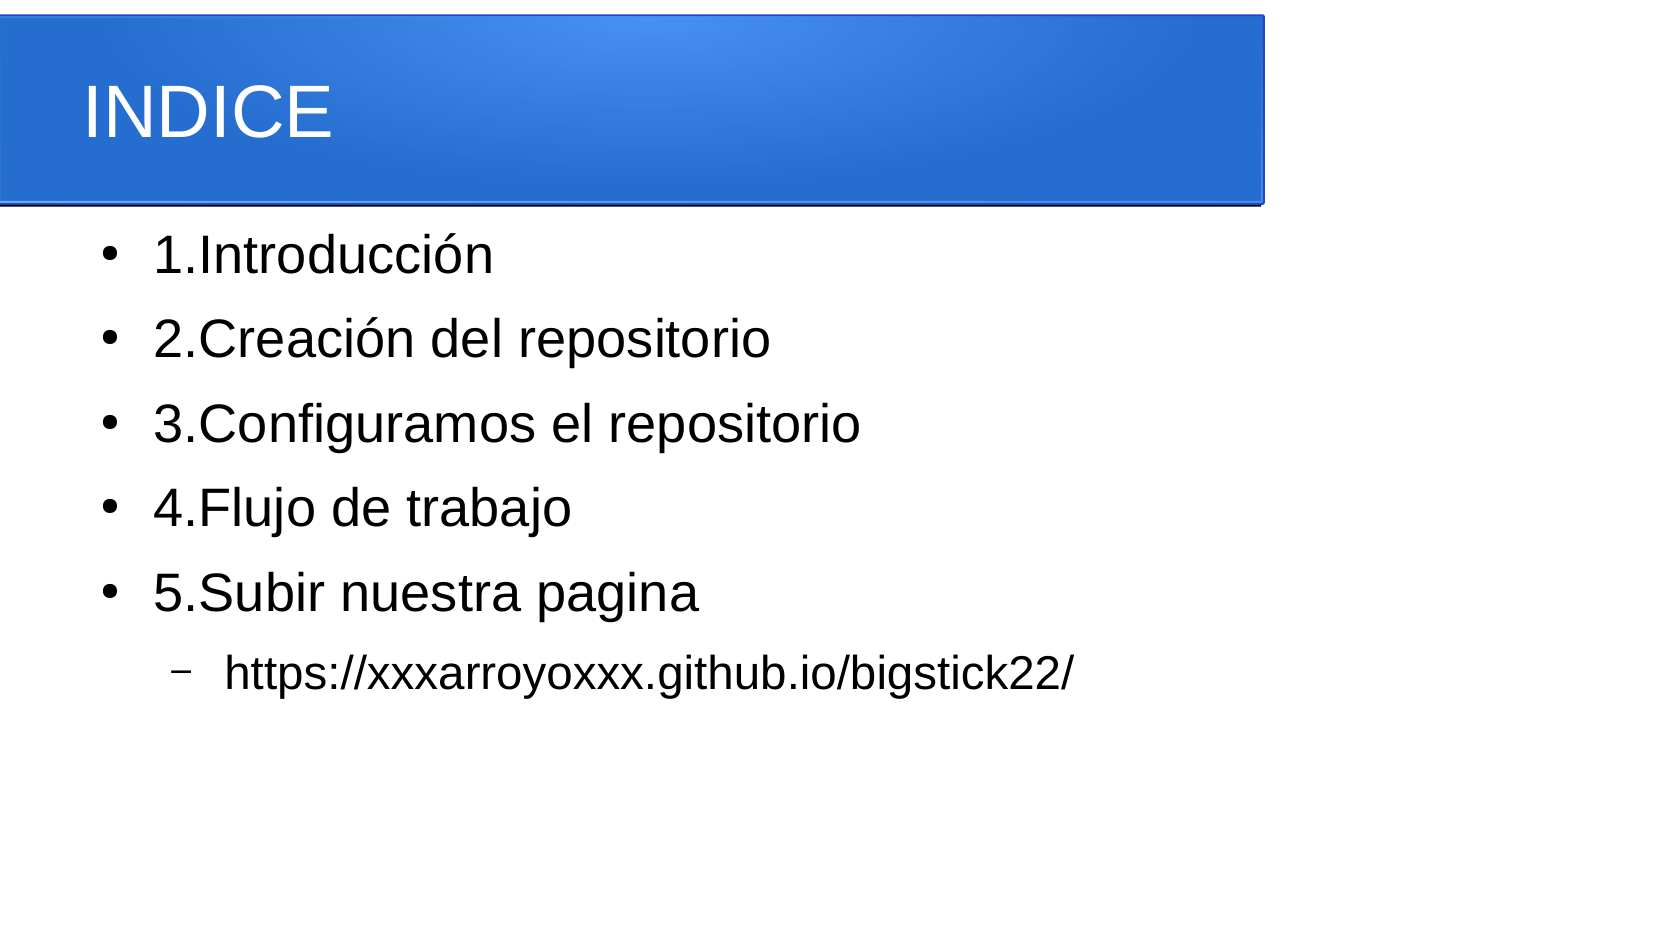

# INDICE
1.Introducción
2.Creación del repositorio
3.Configuramos el repositorio
4.Flujo de trabajo
5.Subir nuestra pagina
https://xxxarroyoxxx.github.io/bigstick22/